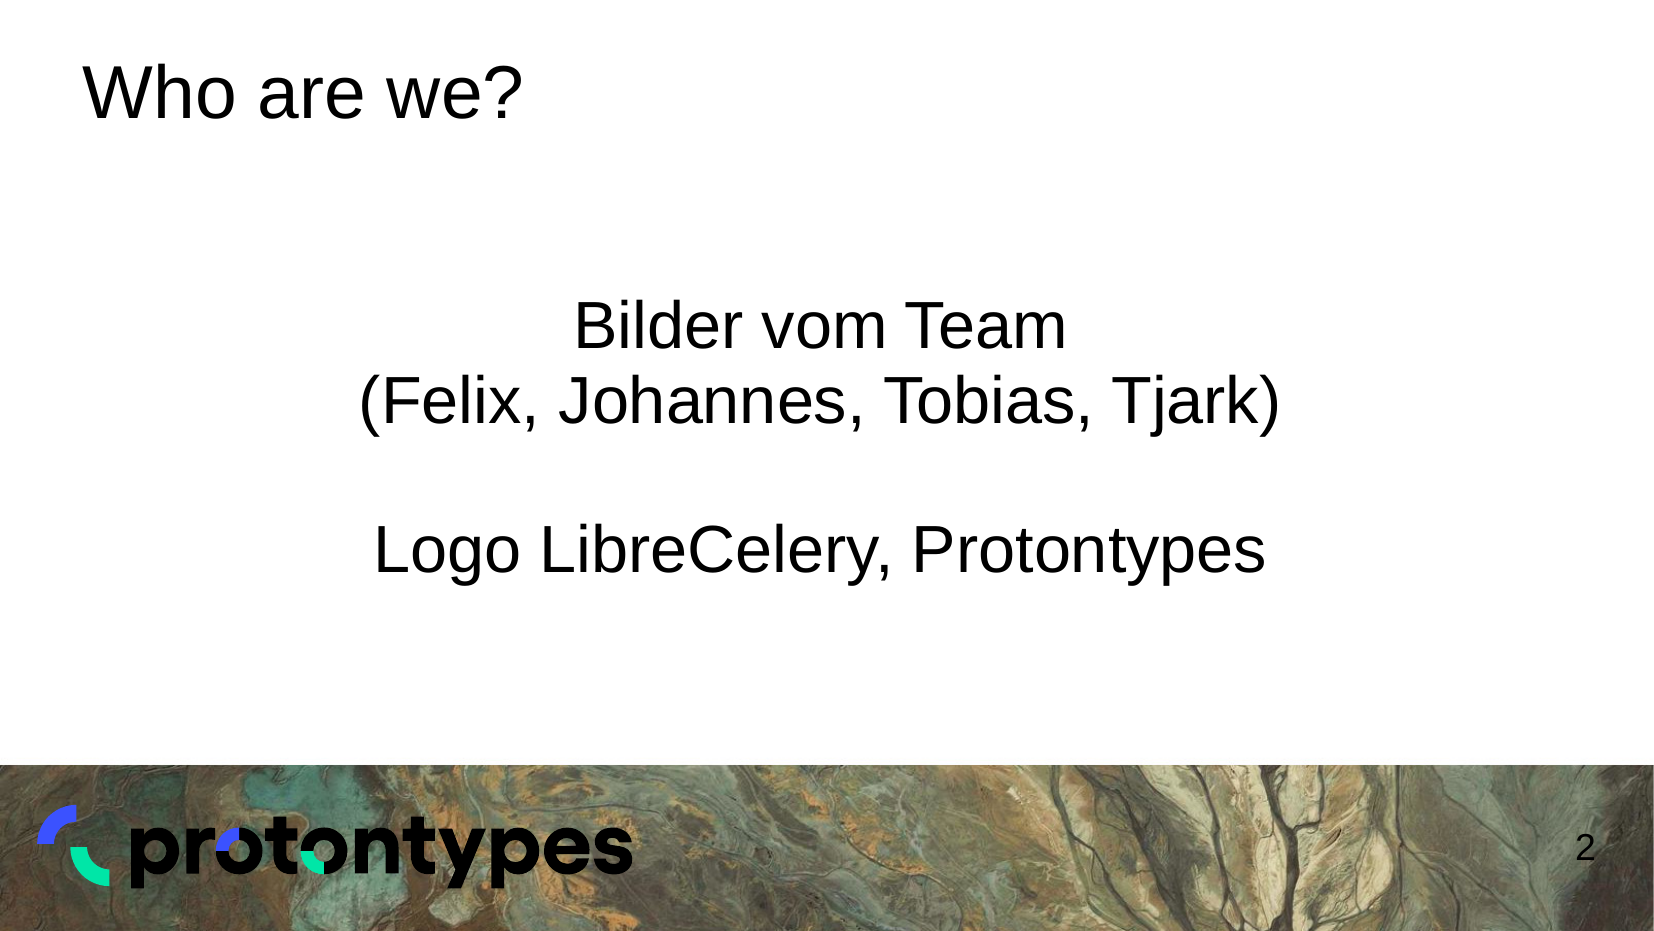

# Who are we?
Bilder vom Team
(Felix, Johannes, Tobias, Tjark)
Logo LibreCelery, Protontypes
2